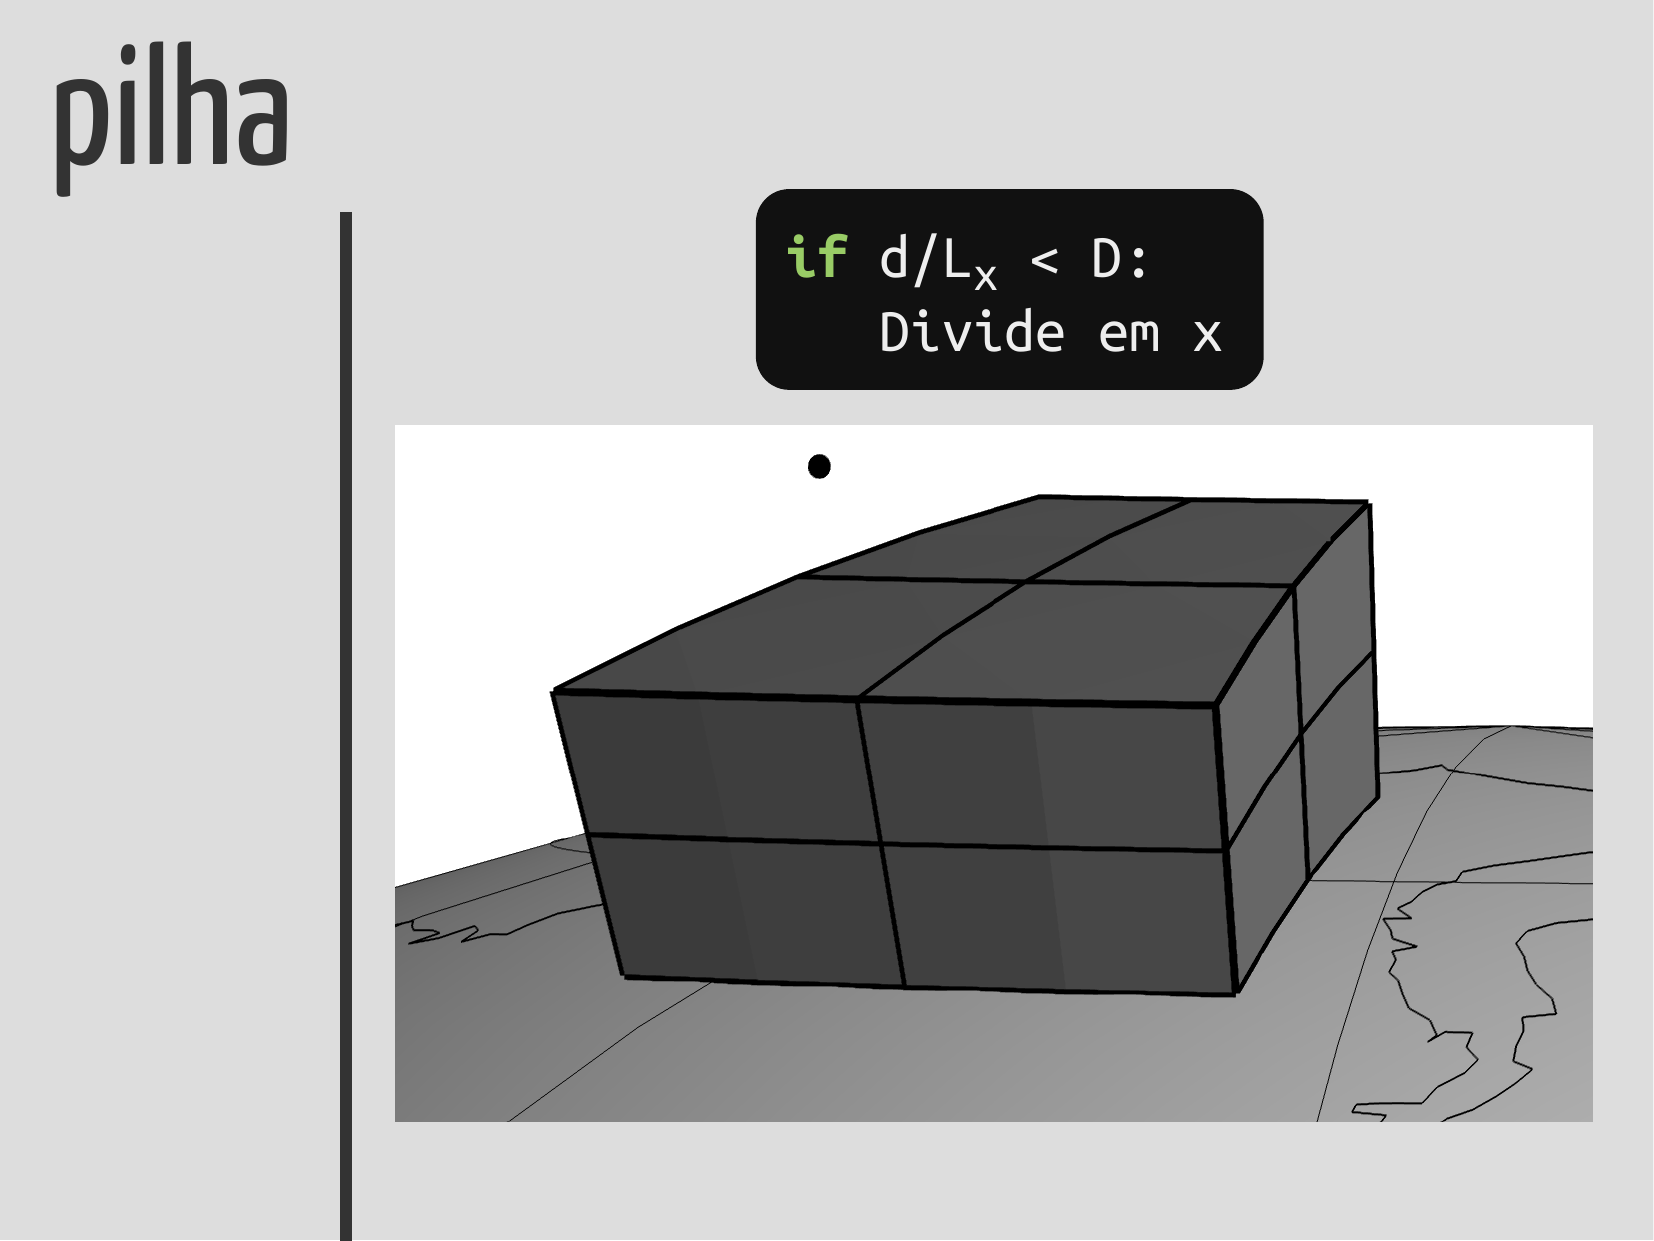

pilha
if d/Lx < D:
 Divide em x